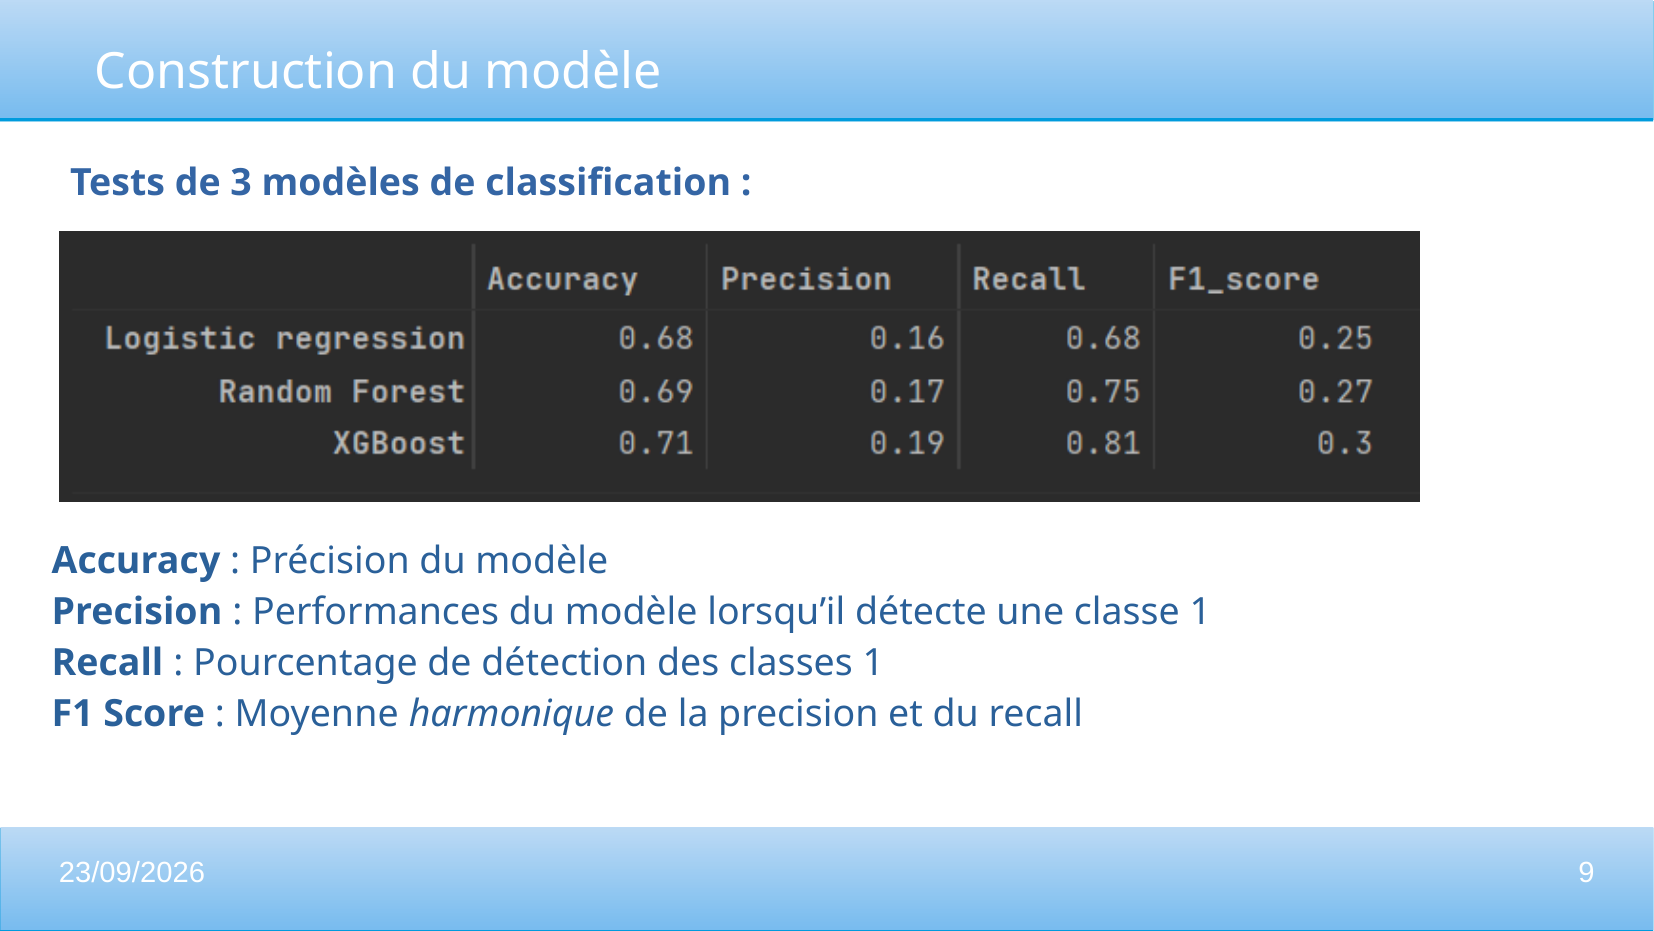

# Construction du modèle
Tests de 3 modèles de classification :
Accuracy : Précision du modèle
Precision : Performances du modèle lorsqu’il détecte une classe 1
Recall : Pourcentage de détection des classes 1
F1 Score : Moyenne harmonique de la precision et du recall
9